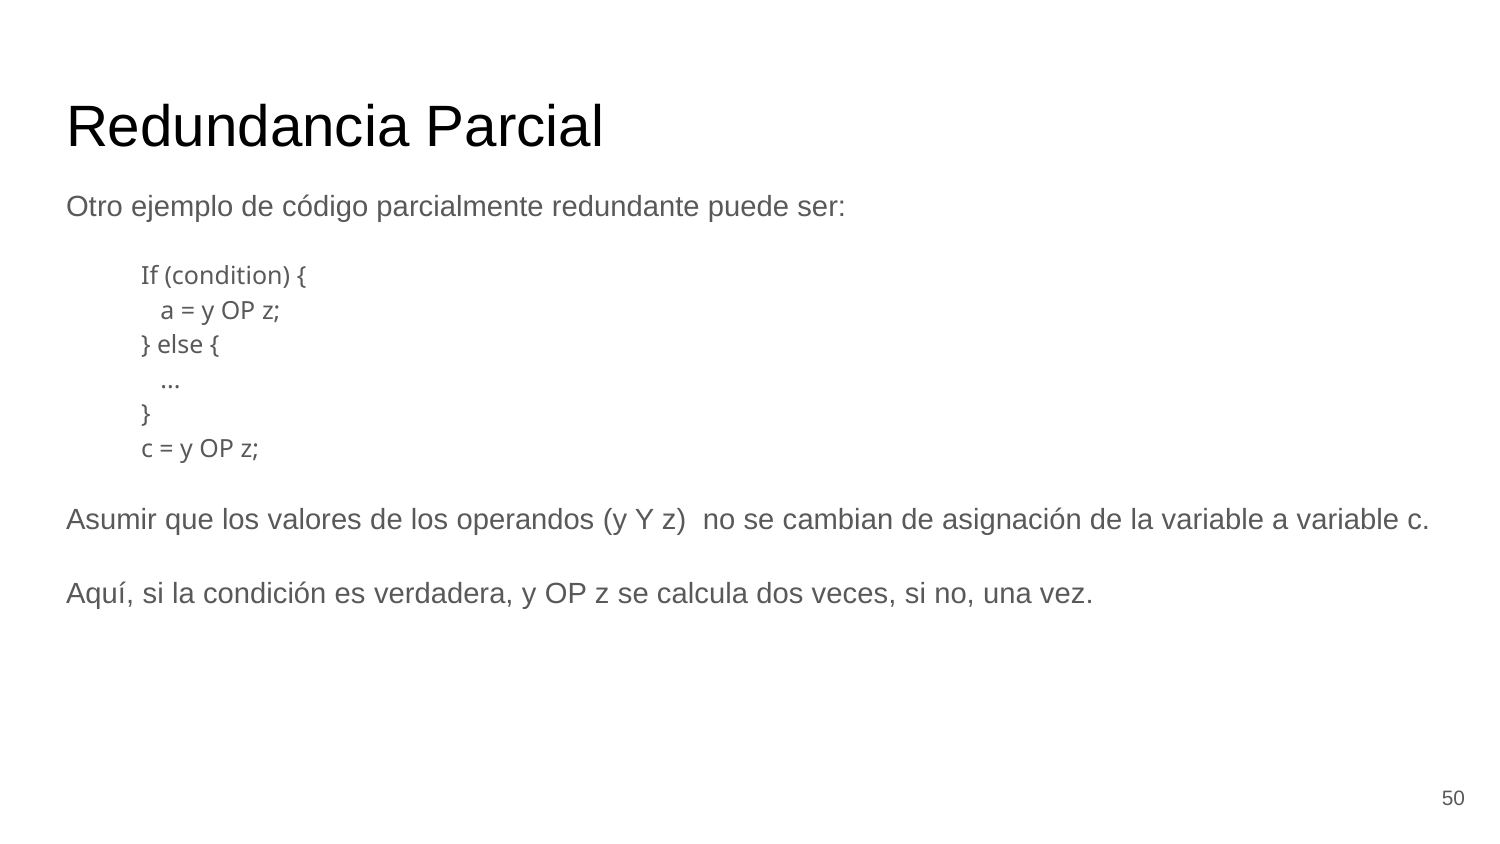

# Redundancia Parcial
Otro ejemplo de código parcialmente redundante puede ser:
If (condition) {
 a = y OP z;
} else {
 ...
}
c = y OP z;
Asumir que los valores de los operandos (y Y z) no se cambian de asignación de la variable a variable c.
Aquí, si la condición es verdadera, y OP z se calcula dos veces, si no, una vez.